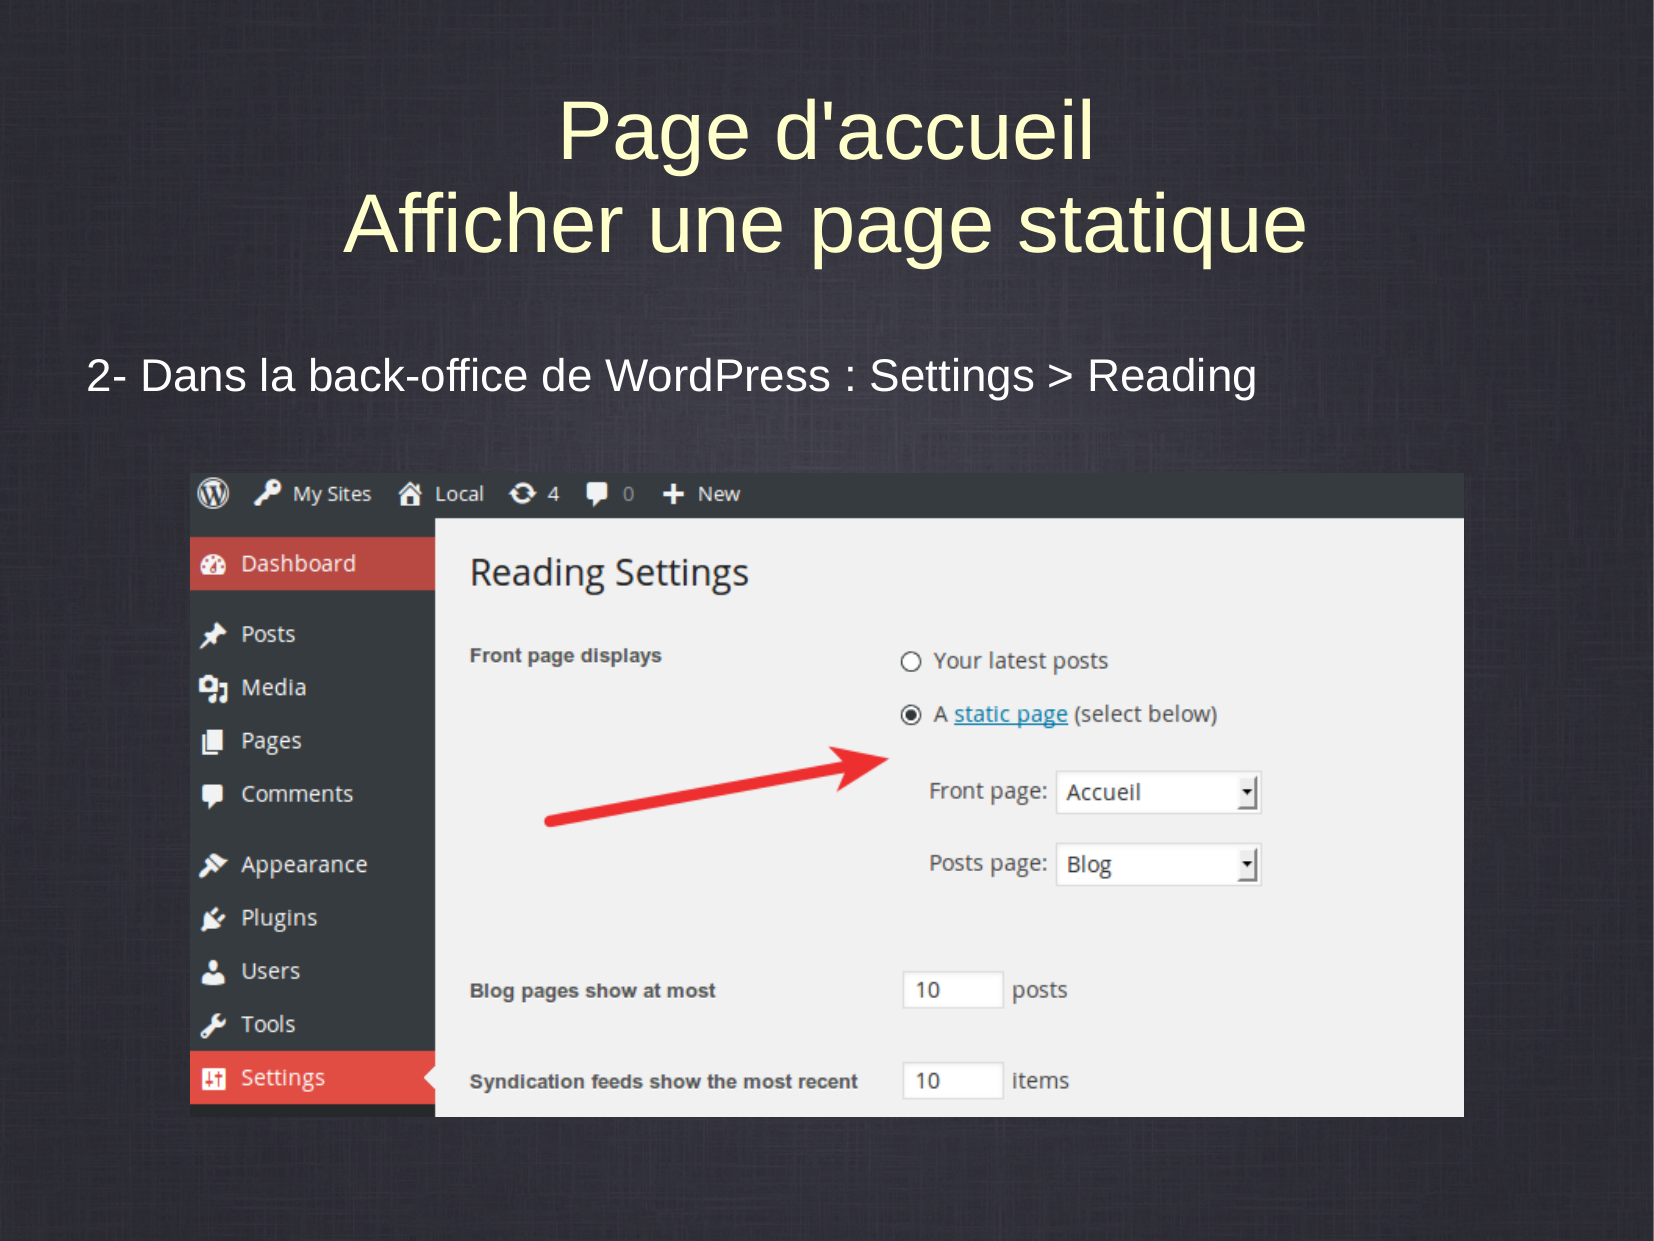

Page d'accueil
Afficher une page statique
 2- Dans la back-office de WordPress : Settings > Reading